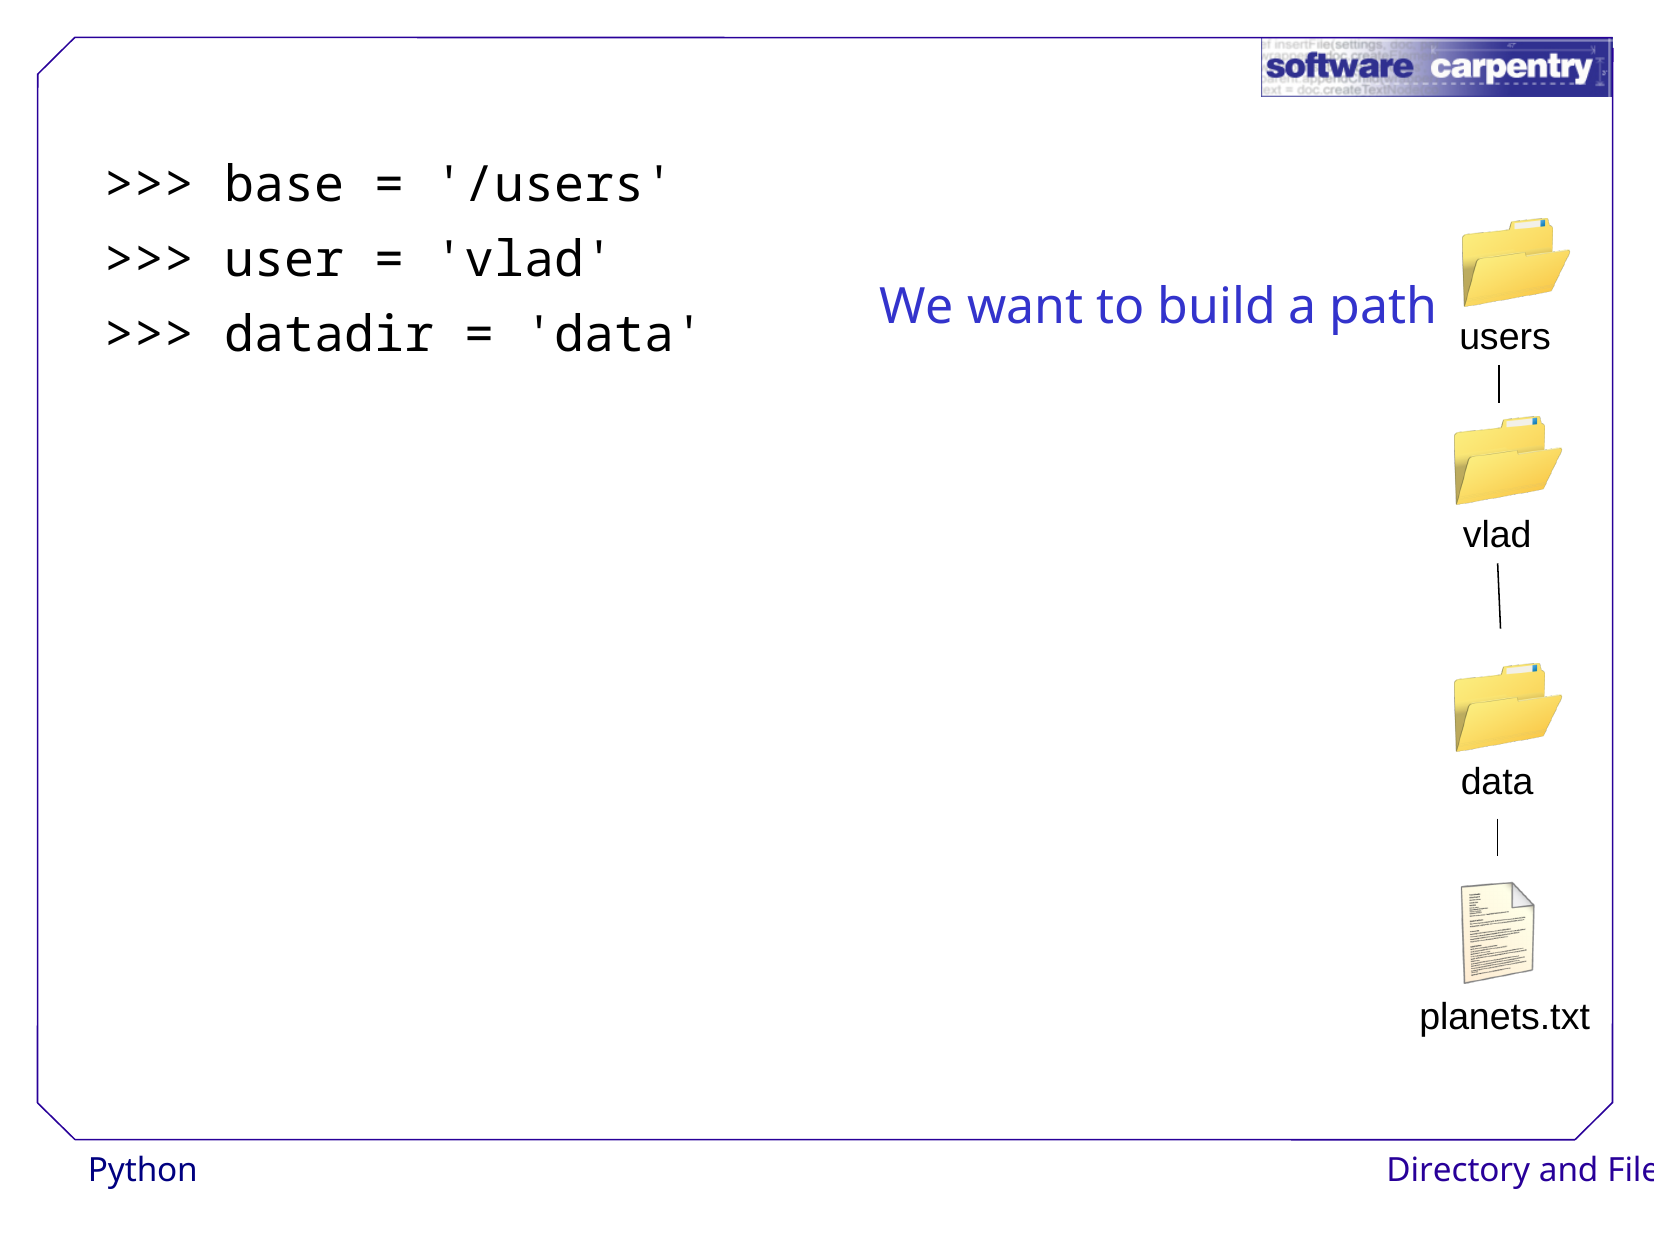

>>> base = '/users'
>>> user = 'vlad'
>>> datadir = 'data'
users
We want to build a path
vlad
data
planets.txt